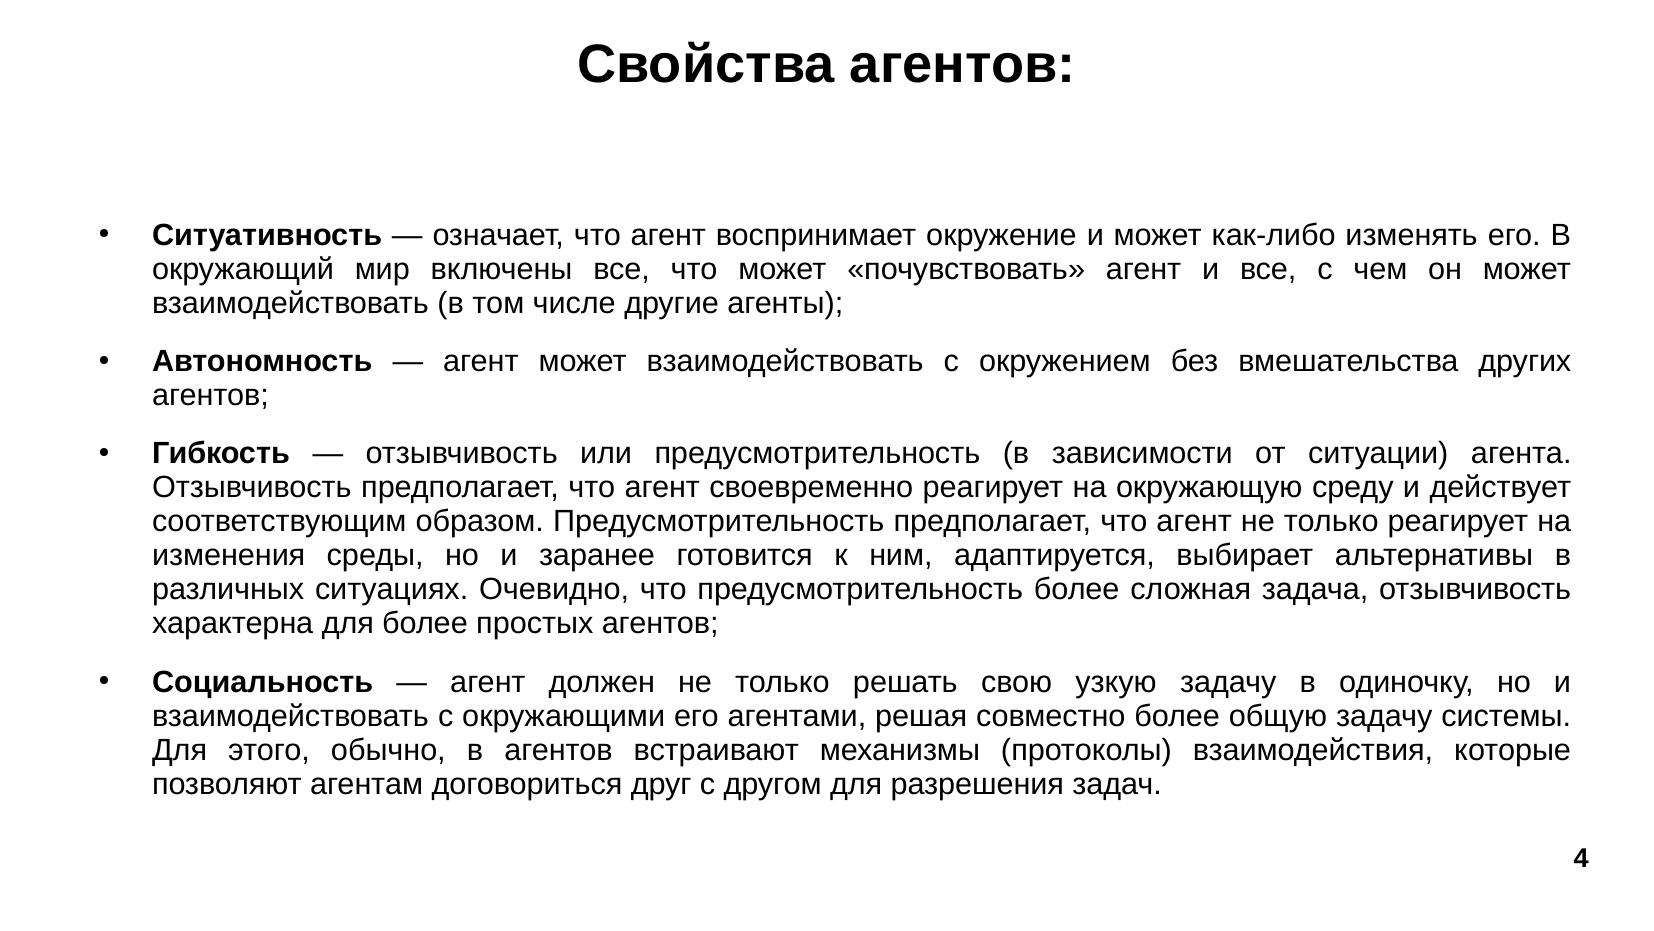

# Свойства агентов:
Ситуативность — означает, что агент воспринимает окружение и может как-либо изменять его. В окружающий мир включены все, что может «почувствовать» агент и все, с чем он может взаимодействовать (в том числе другие агенты);
Автономность — агент может взаимодействовать с окружением без вмешательства других агентов;
Гибкость — отзывчивость или предусмотрительность (в зависимости от ситуации) агента. Отзывчивость предполагает, что агент своевременно реагирует на окружающую среду и действует соответствующим образом. Предусмотрительность предполагает, что агент не только реагирует на изменения среды, но и заранее готовится к ним, адаптируется, выбирает альтернативы в различных ситуациях. Очевидно, что предусмотрительность более сложная задача, отзывчивость характерна для более простых агентов;
Социальность — агент должен не только решать свою узкую задачу в одиночку, но и взаимодействовать с окружающими его агентами, решая совместно более общую задачу системы. Для этого, обычно, в агентов встраивают механизмы (протоколы) взаимодействия, которые позволяют агентам договориться друг с другом для разрешения задач.
4